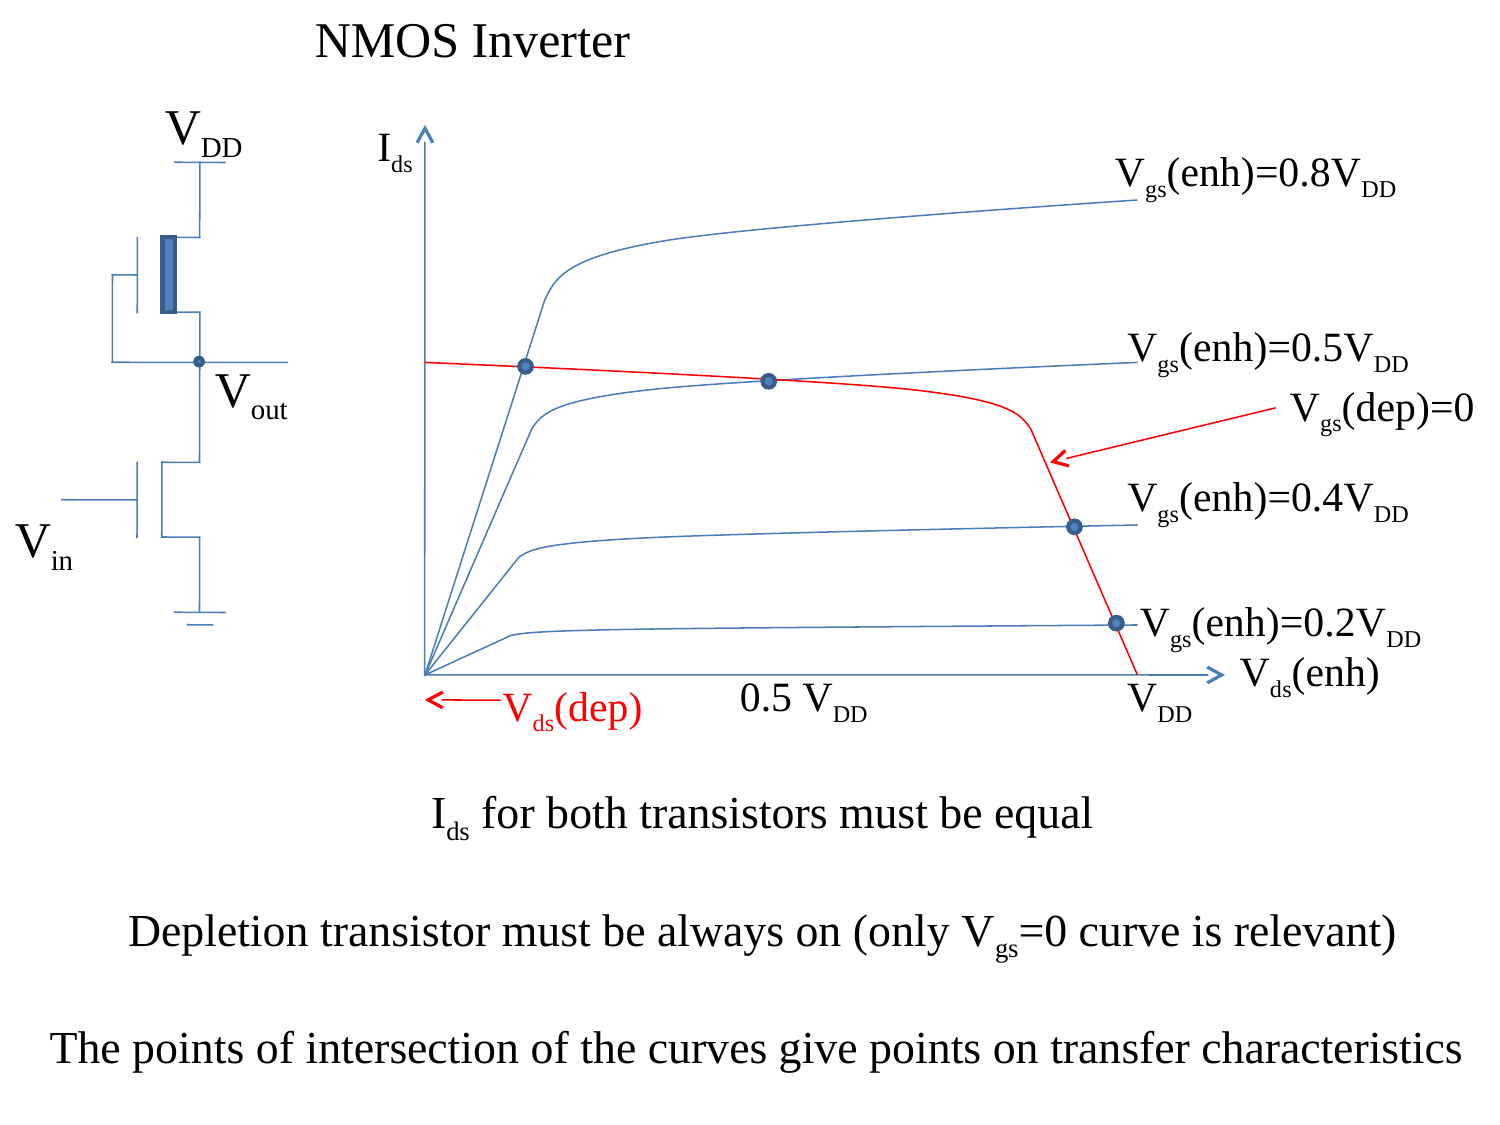

NMOS Inverter
VDD
Ids
Vgs(enh)=0.8VDD
Vgs(enh)=0.5VDD
Vout
Vgs(dep)=0
Vgs(enh)=0.4VDD
Vin
Vgs(enh)=0.2VDD
Vds(enh)
0.5 VDD
VDD
Vds(dep)
Ids for both transistors must be equal
Depletion transistor must be always on (only Vgs=0 curve is relevant)
The points of intersection of the curves give points on transfer characteristics